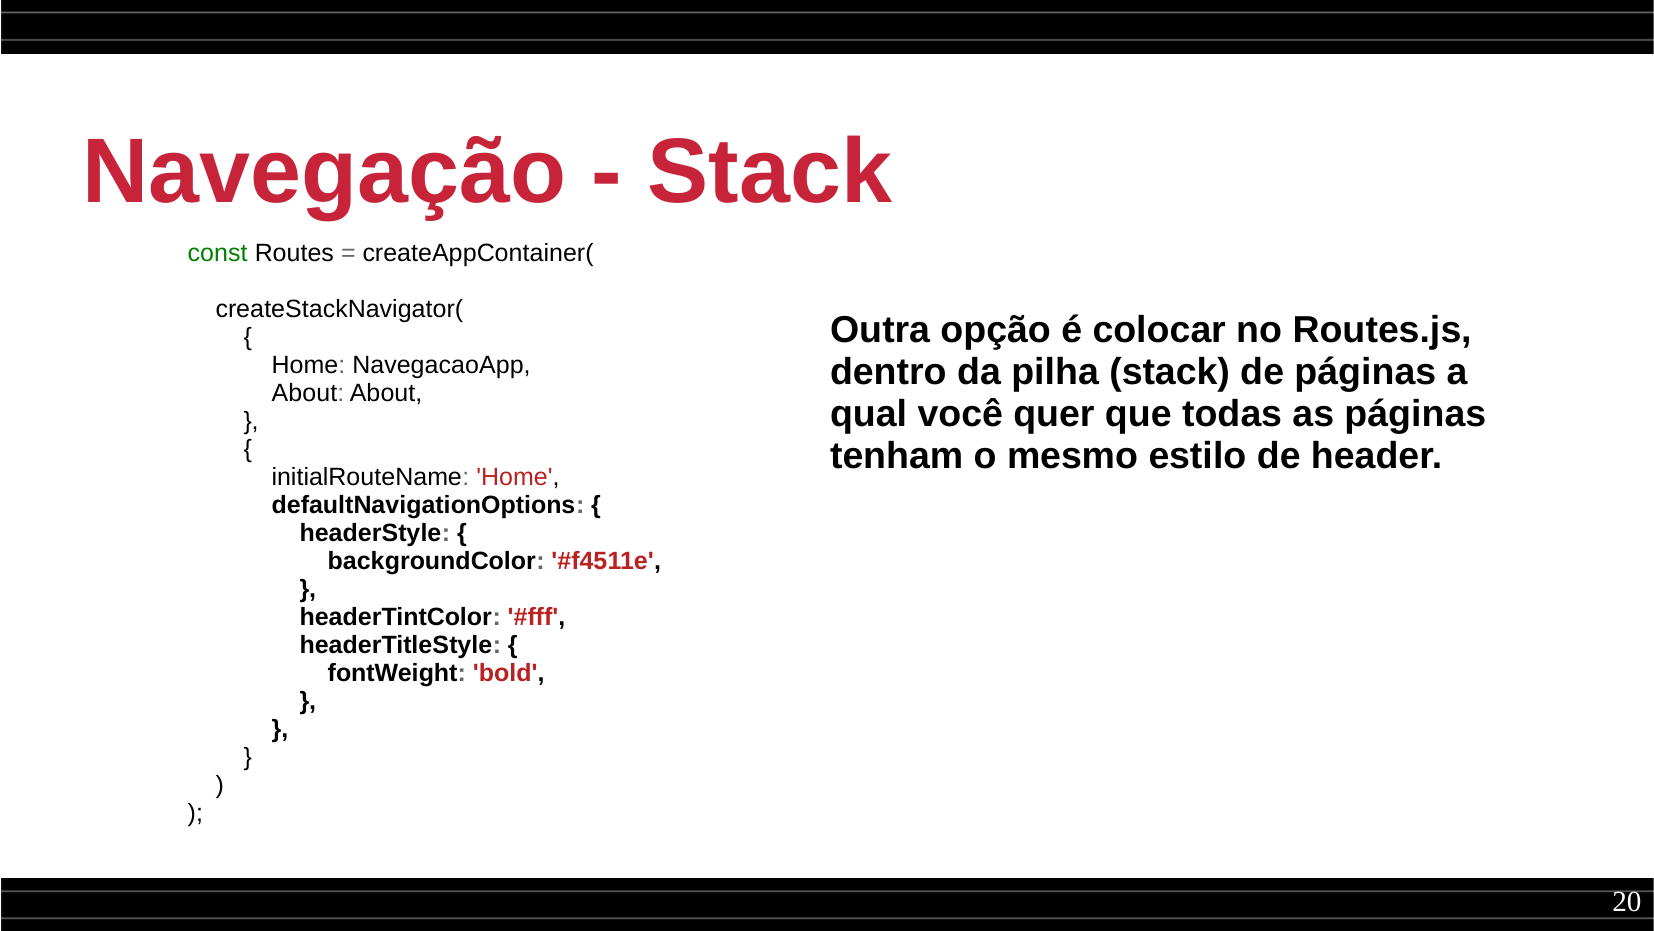

# Navegação - Stack
const Routes = createAppContainer(
 createStackNavigator(
 {
 Home: NavegacaoApp,
 About: About,
 },
 {
 initialRouteName: 'Home',
 defaultNavigationOptions: {
 headerStyle: {
 backgroundColor: '#f4511e',
 },
 headerTintColor: '#fff',
 headerTitleStyle: {
 fontWeight: 'bold',
 },
 },
 }
 )
);
Outra opção é colocar no Routes.js,
dentro da pilha (stack) de páginas a
qual você quer que todas as páginas
tenham o mesmo estilo de header.